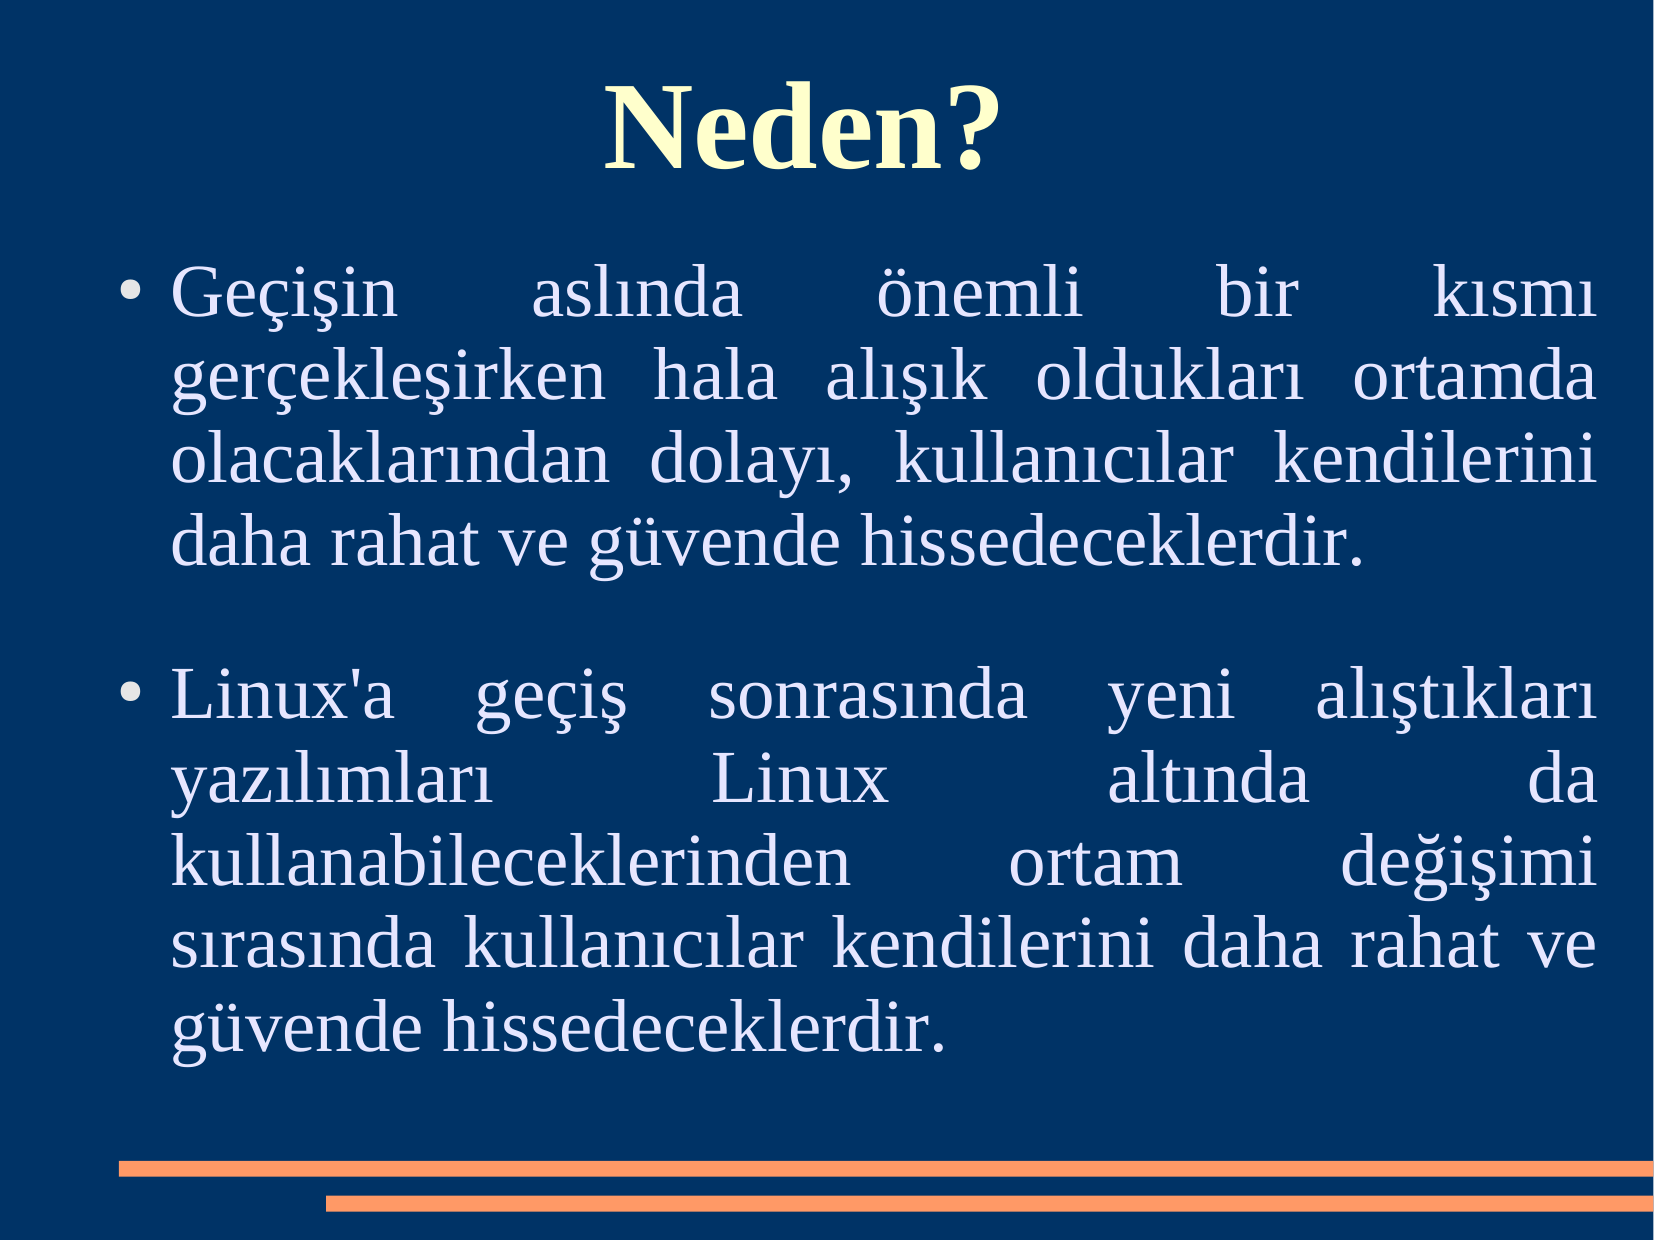

# Neden?
Geçişin aslında önemli bir kısmı gerçekleşirken hala alışık oldukları ortamda olacaklarından dolayı, kullanıcılar kendilerini daha rahat ve güvende hissedeceklerdir.
Linux'a geçiş sonrasında yeni alıştıkları yazılımları Linux altında da kullanabileceklerinden ortam değişimi sırasında kullanıcılar kendilerini daha rahat ve güvende hissedeceklerdir.